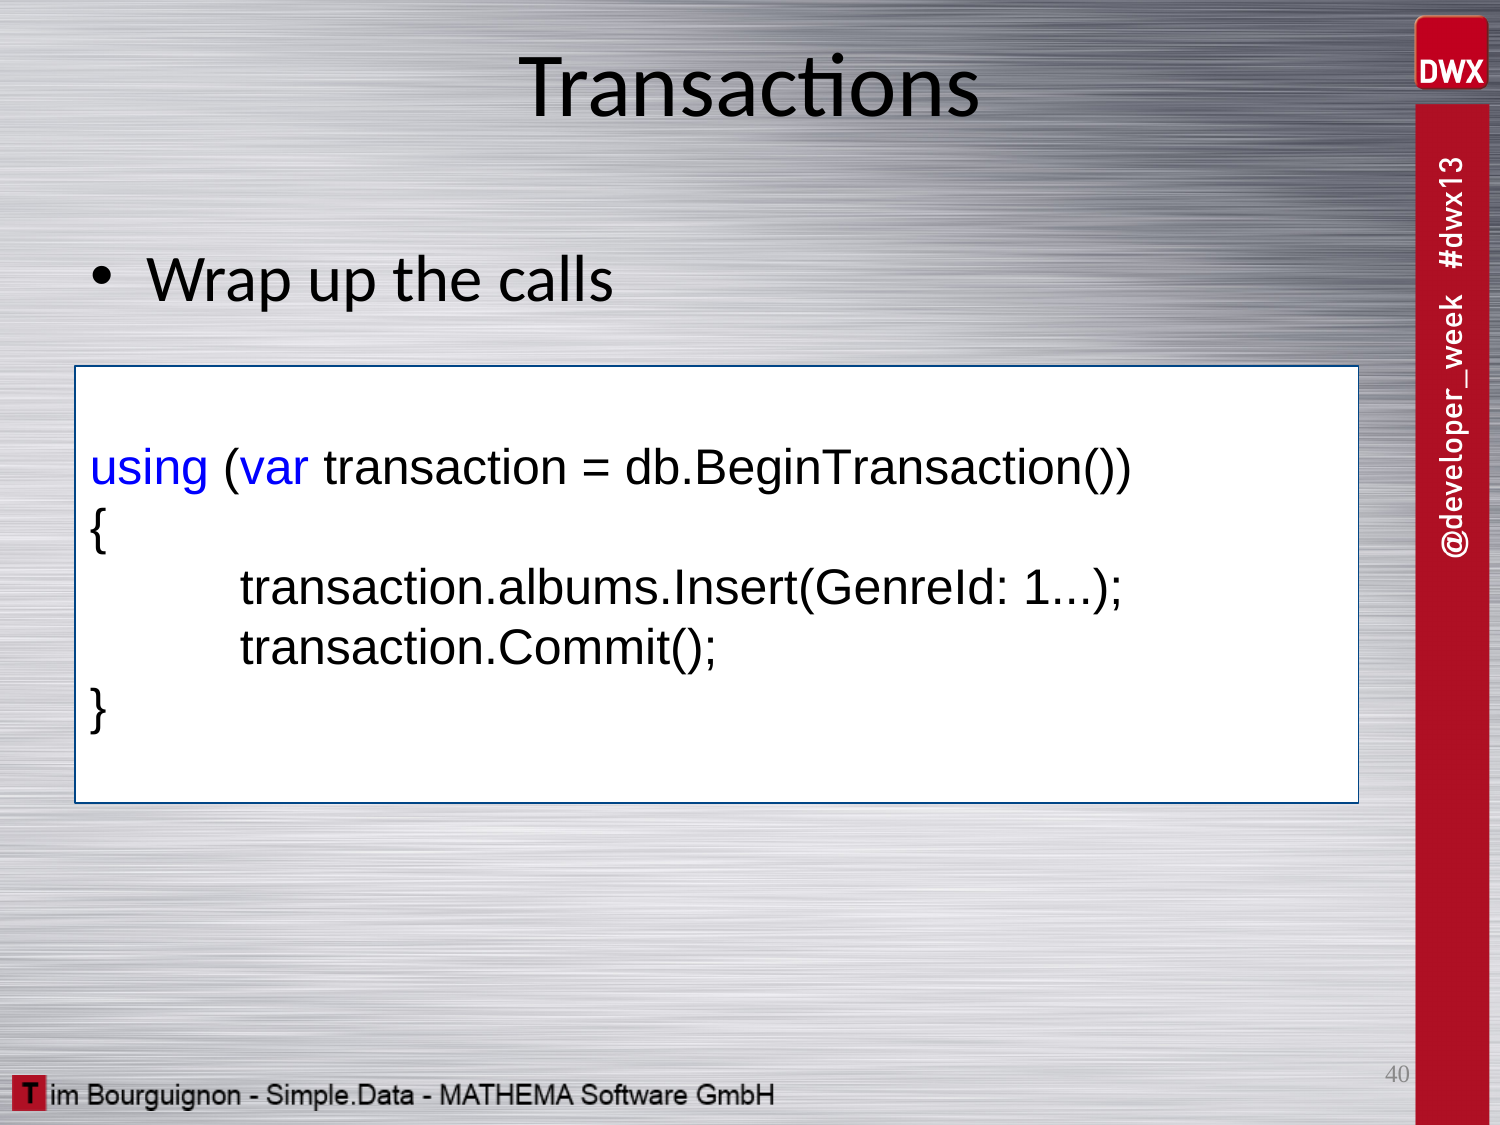

# Transactions
Wrap up the calls
using (var transaction = db.BeginTransaction())
{
	transaction.albums.Insert(GenreId: 1...);
	transaction.Commit();
}
40